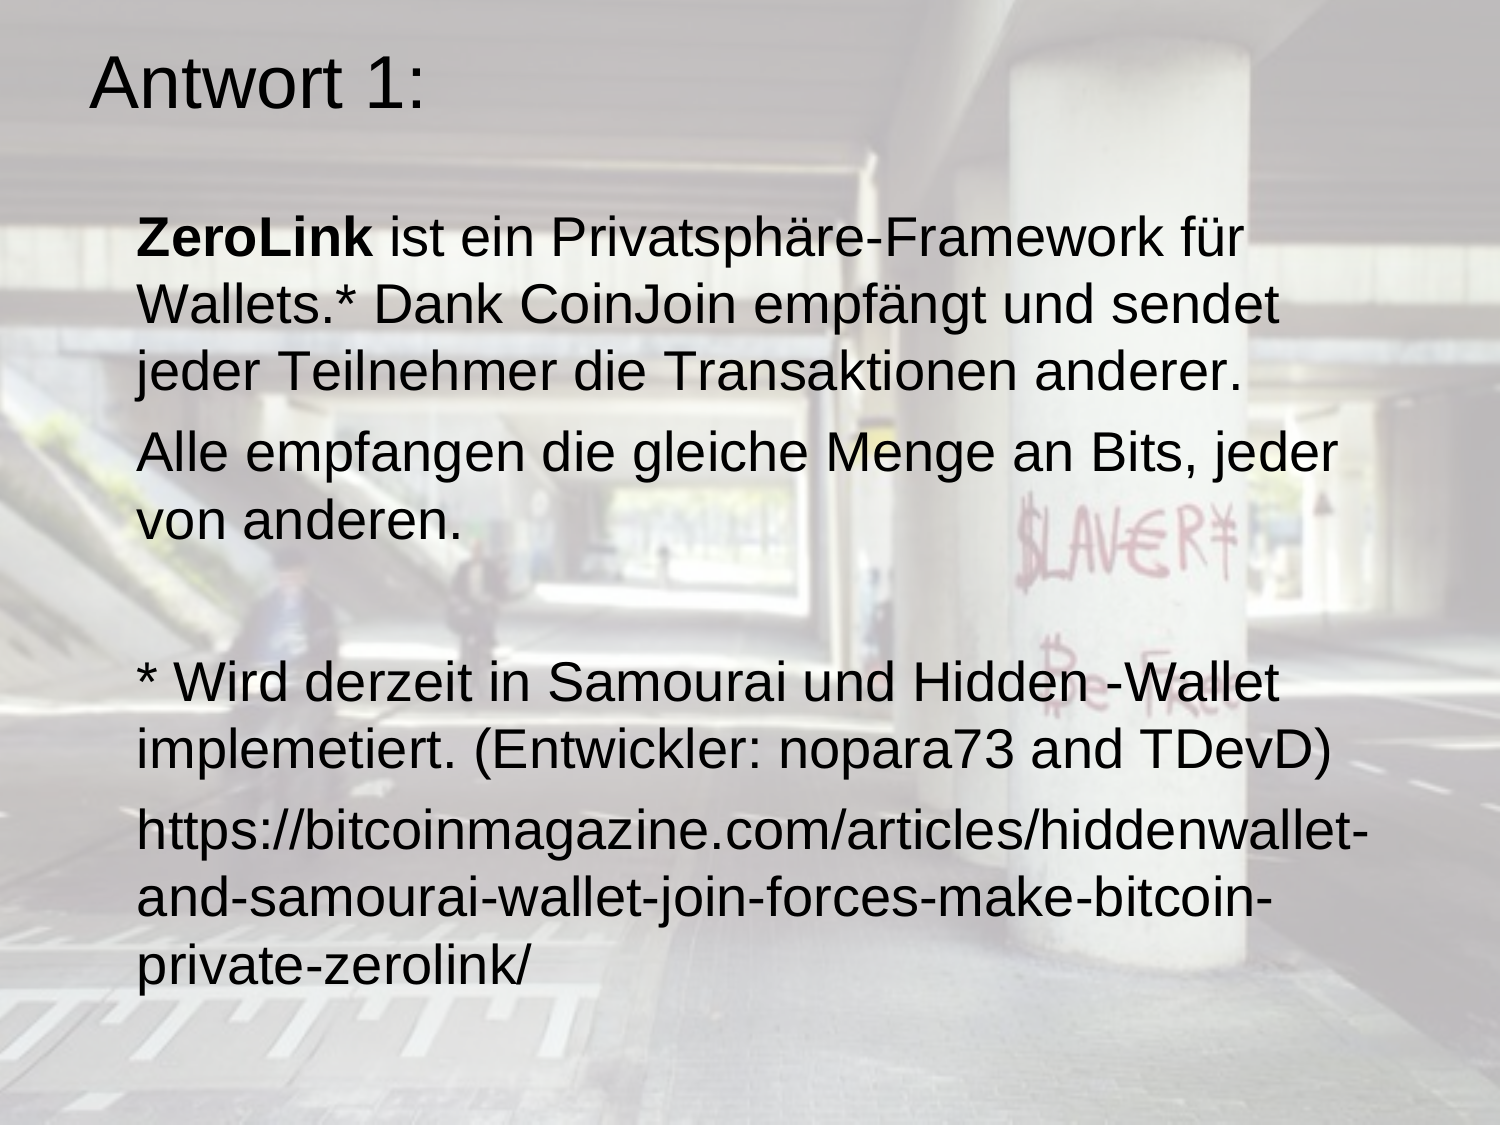

# Antwort 1:
ZeroLink ist ein Privatsphäre-Framework für Wallets.* Dank CoinJoin empfängt und sendet jeder Teilnehmer die Transaktionen anderer.
Alle empfangen die gleiche Menge an Bits, jeder von anderen.
* Wird derzeit in Samourai und Hidden -Wallet implemetiert. (Entwickler: nopara73 and TDevD)
https://bitcoinmagazine.com/articles/hiddenwallet-and-samourai-wallet-join-forces-make-bitcoin-private-zerolink/